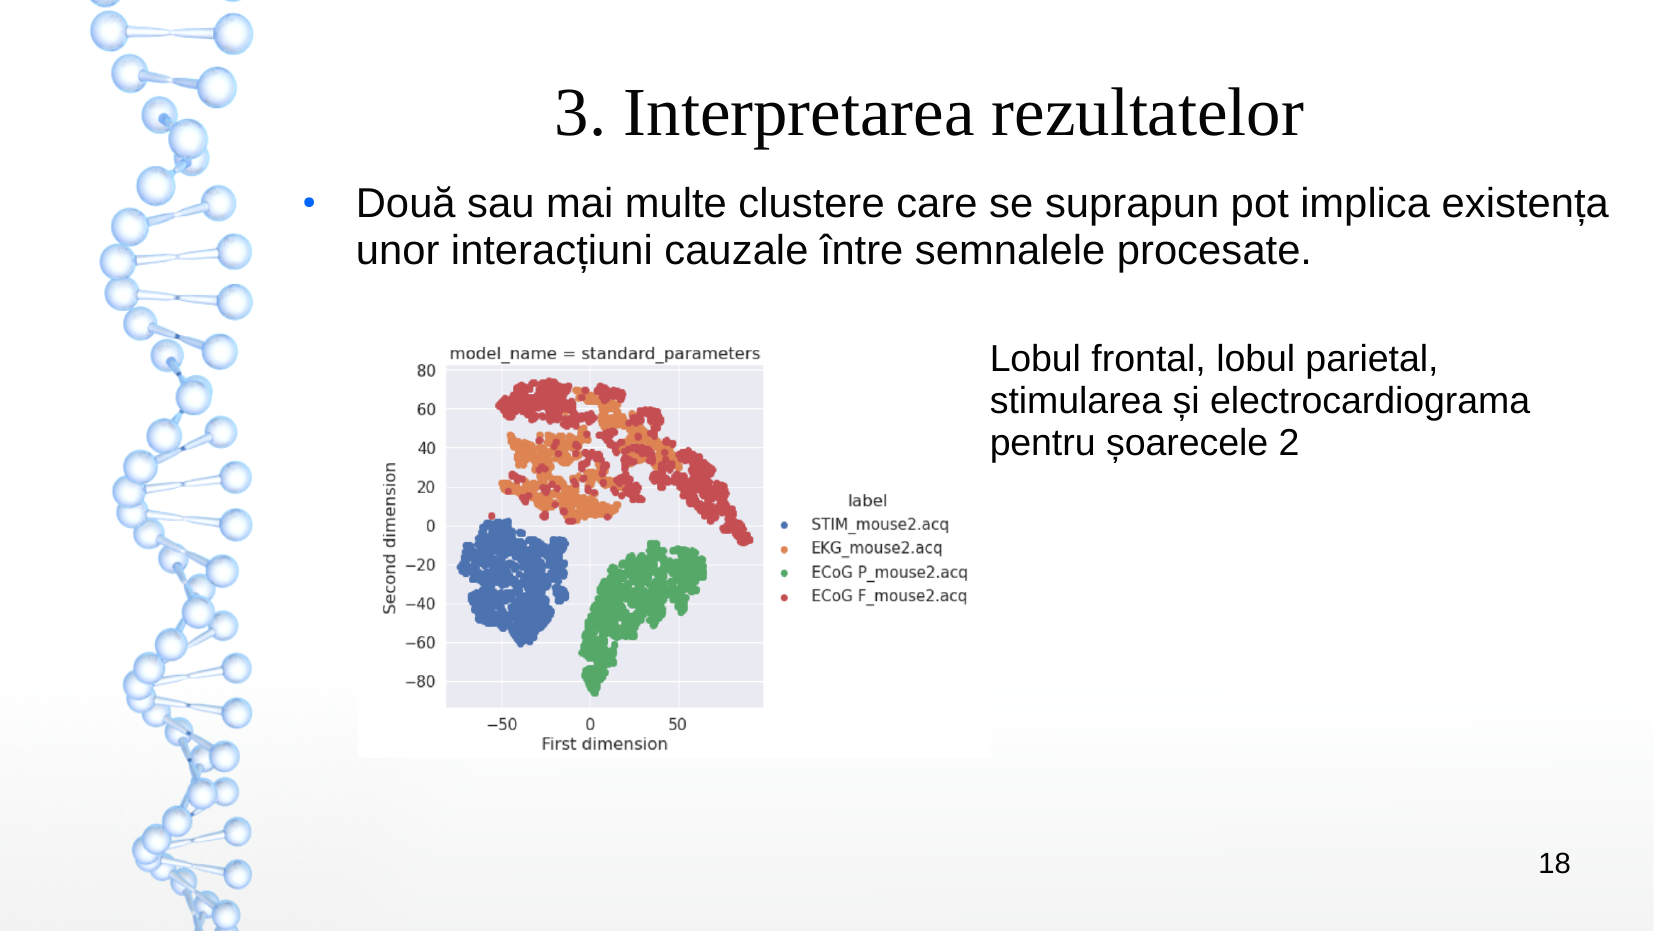

# 3. Interpretarea rezultatelor
Două sau mai multe clustere care se suprapun pot implica existența unor interacțiuni cauzale între semnalele procesate.
Lobul frontal, lobul parietal, stimularea și electrocardiograma pentru șoarecele 2
18